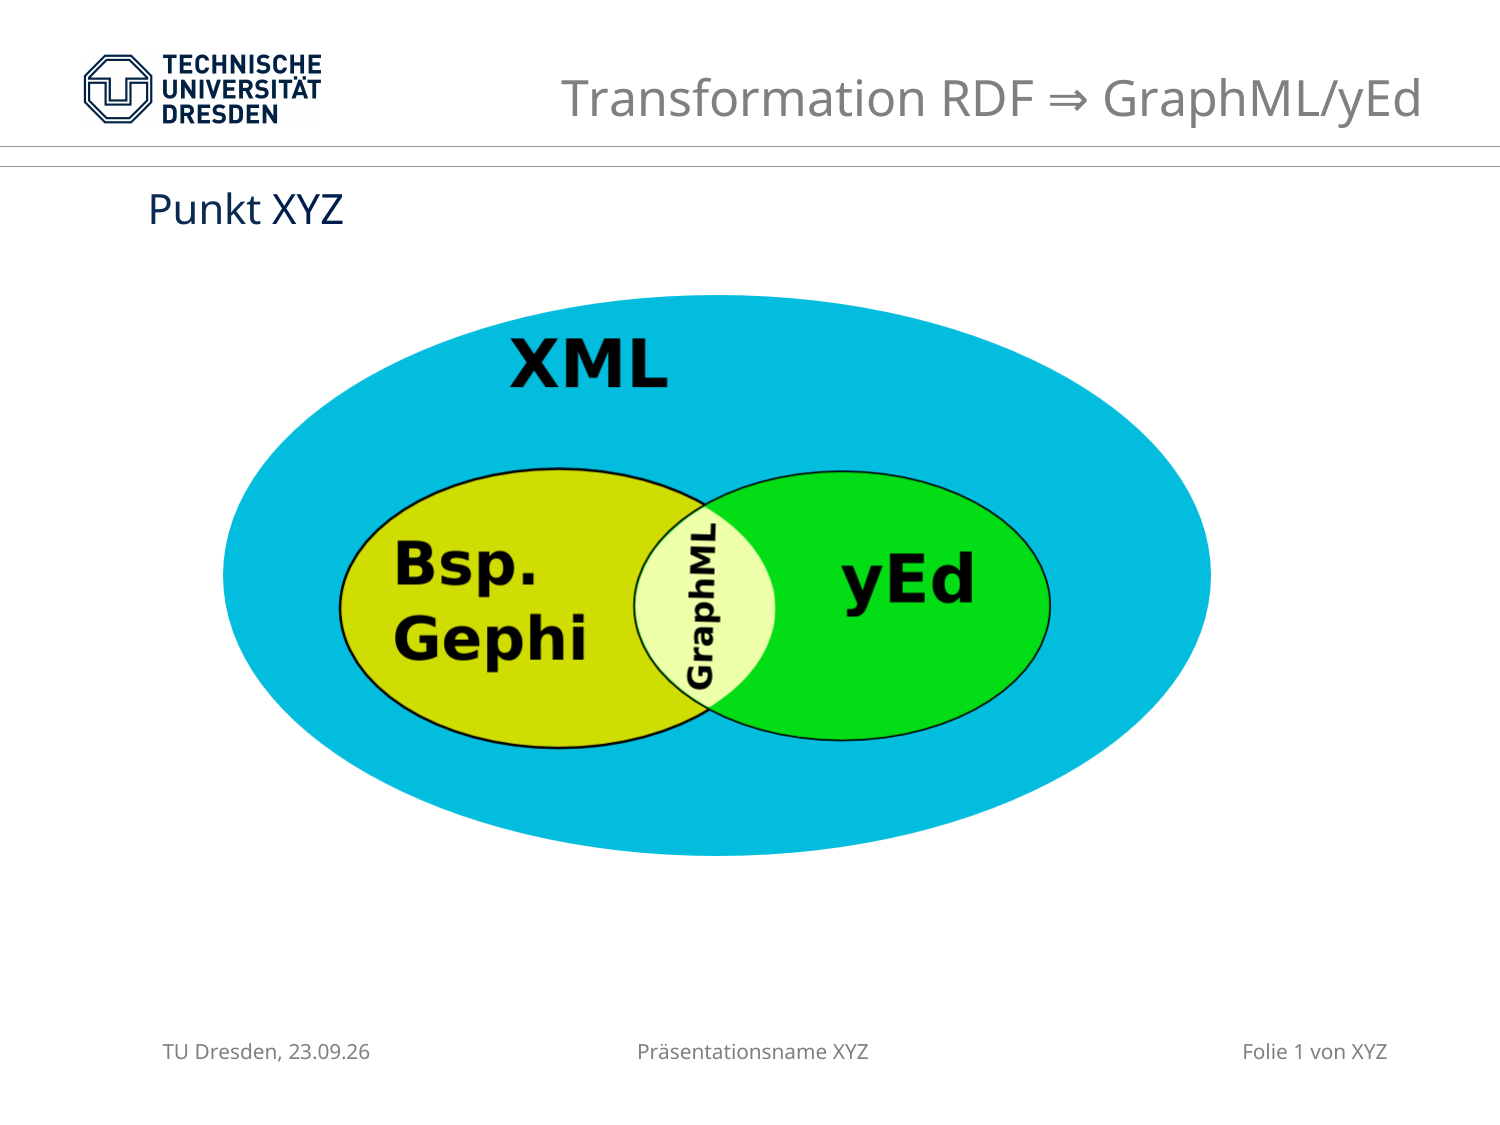

# Transformation RDF ⇒ GraphML/yEd
Punkt XYZ
1